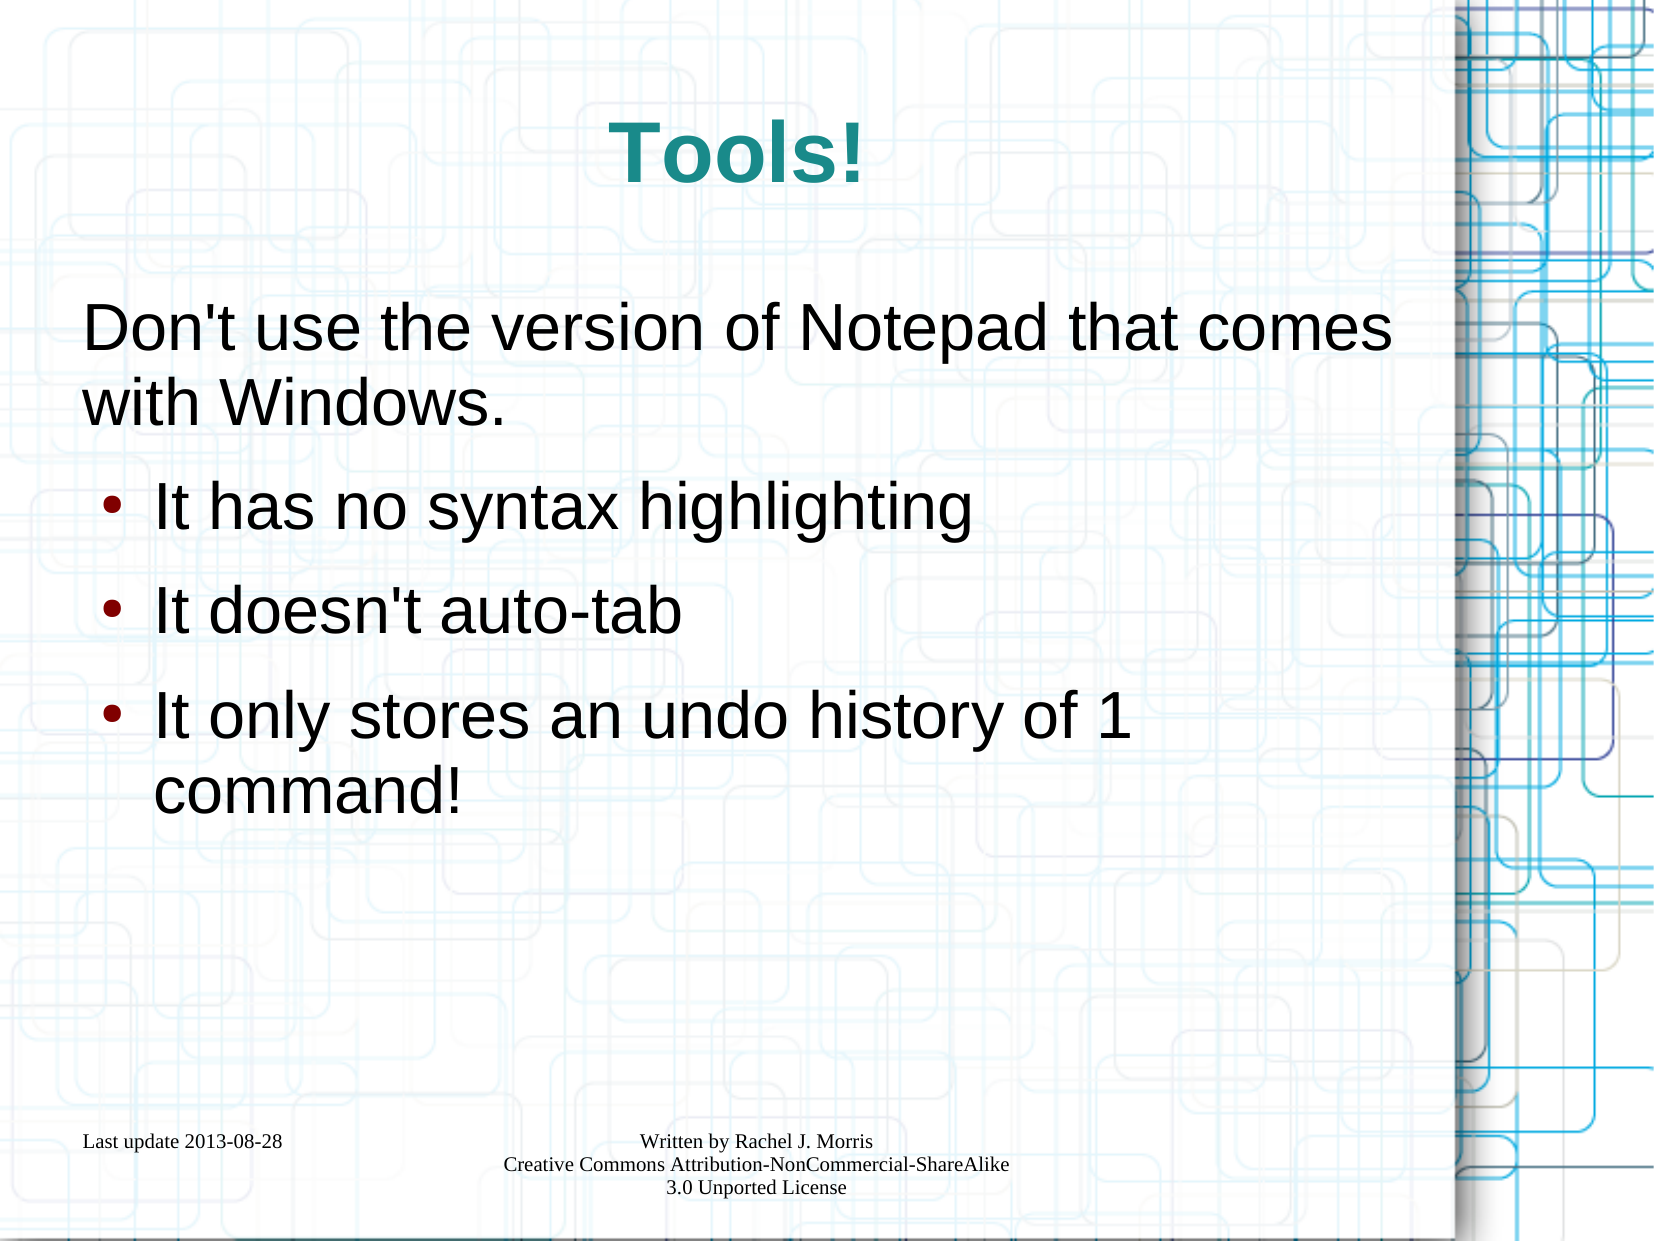

# Tools!
Don't use the version of Notepad that comes with Windows.
It has no syntax highlighting
It doesn't auto-tab
It only stores an undo history of 1 command!